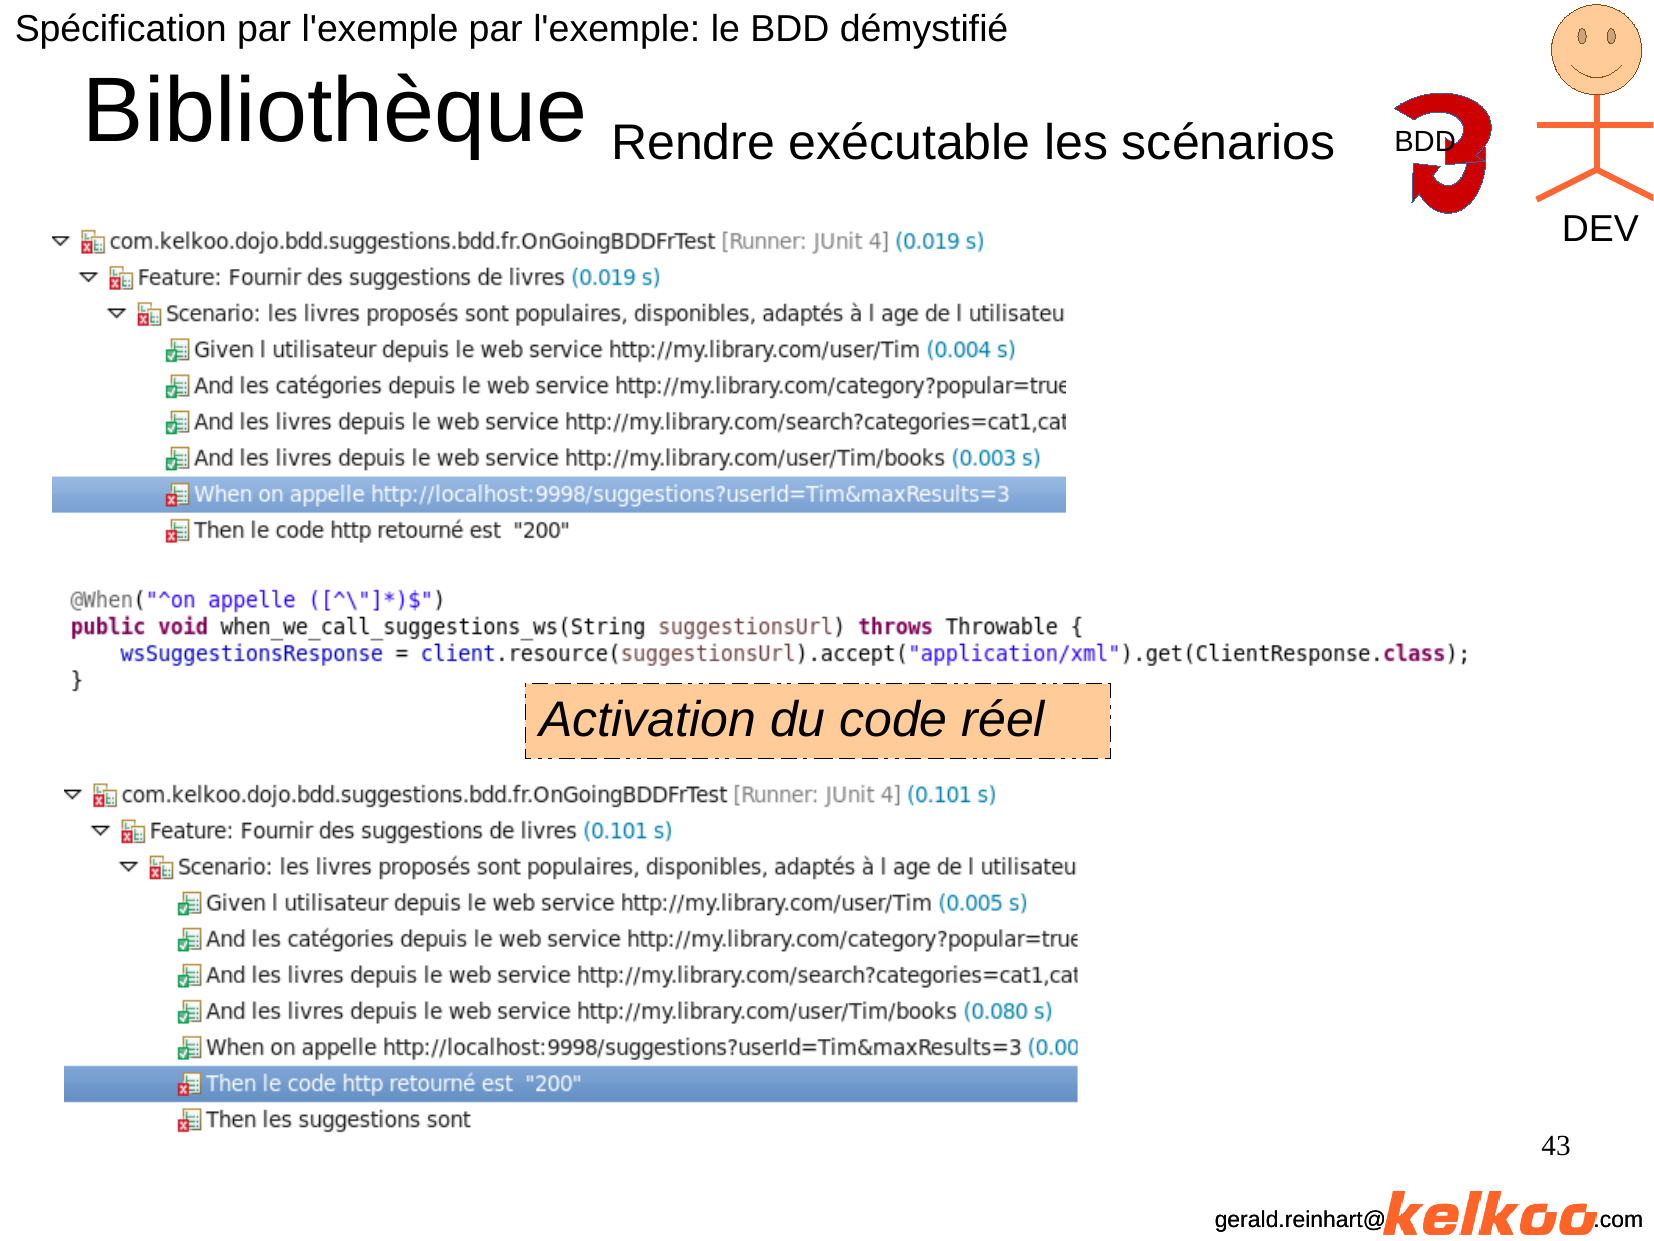

Spécification par l'exemple par l'exemple: le BDD démystifié
Bibliothèque
Rendre exécutable les scénarios
 DEV
BDD
Activation du code réel
43
 gerald.reinhart@ .com
 gerald.reinhart@ .com